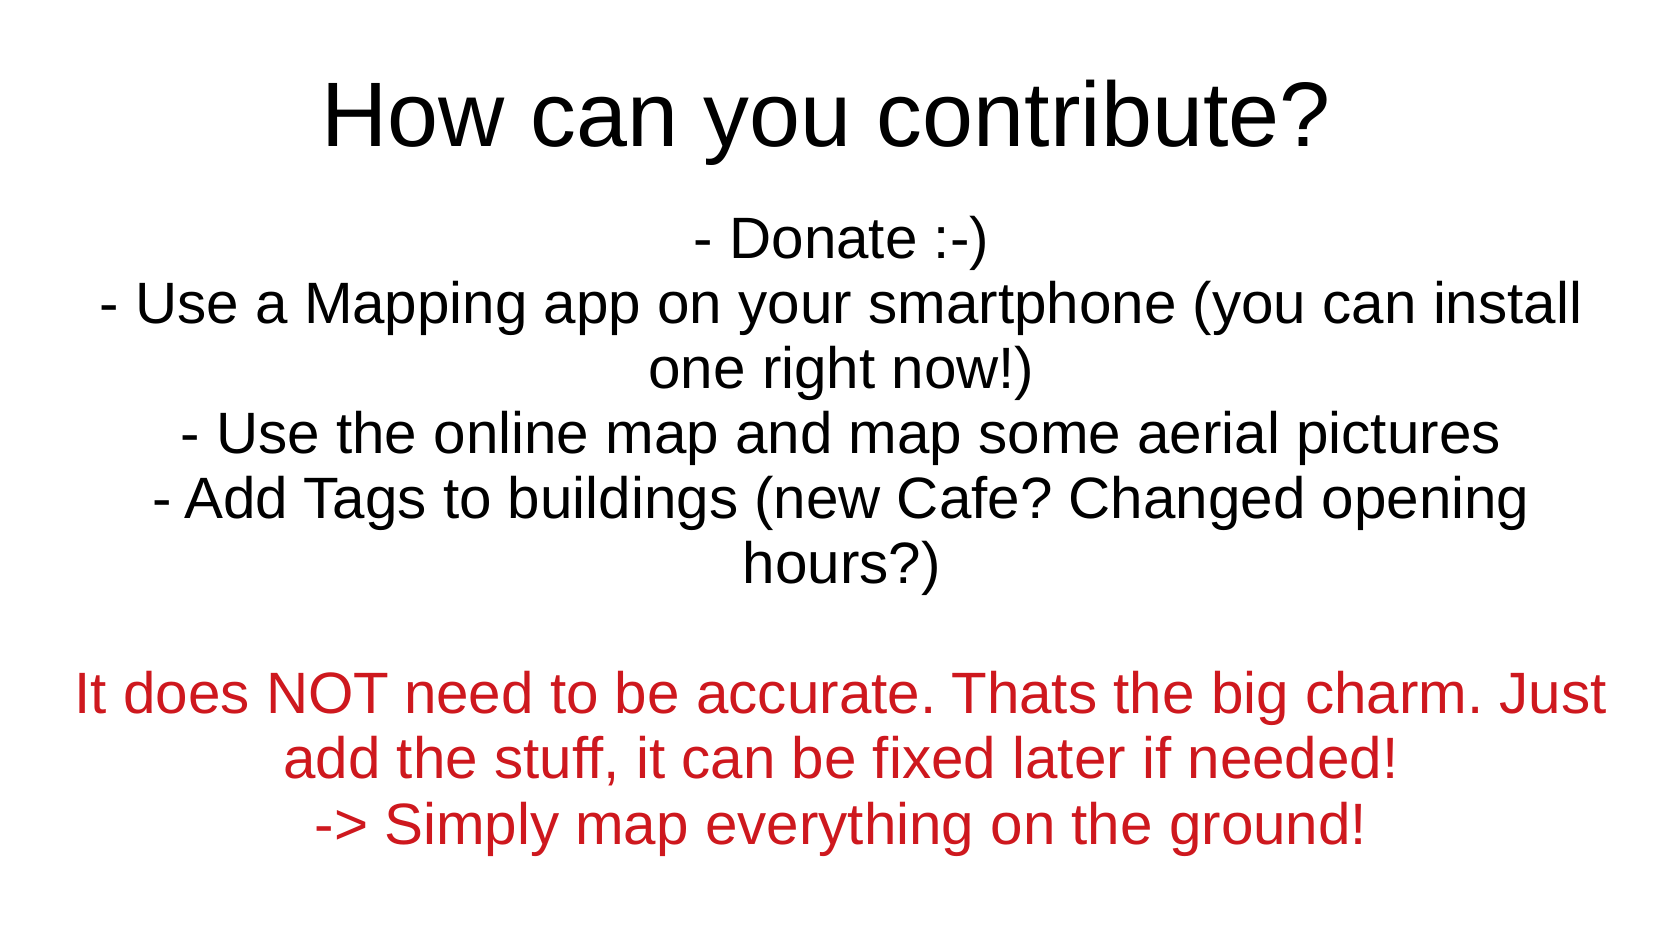

# How can you contribute?
- Donate :-)
- Use a Mapping app on your smartphone (you can install one right now!)
- Use the online map and map some aerial pictures
- Add Tags to buildings (new Cafe? Changed opening hours?)
It does NOT need to be accurate. Thats the big charm. Just add the stuff, it can be fixed later if needed!
-> Simply map everything on the ground!